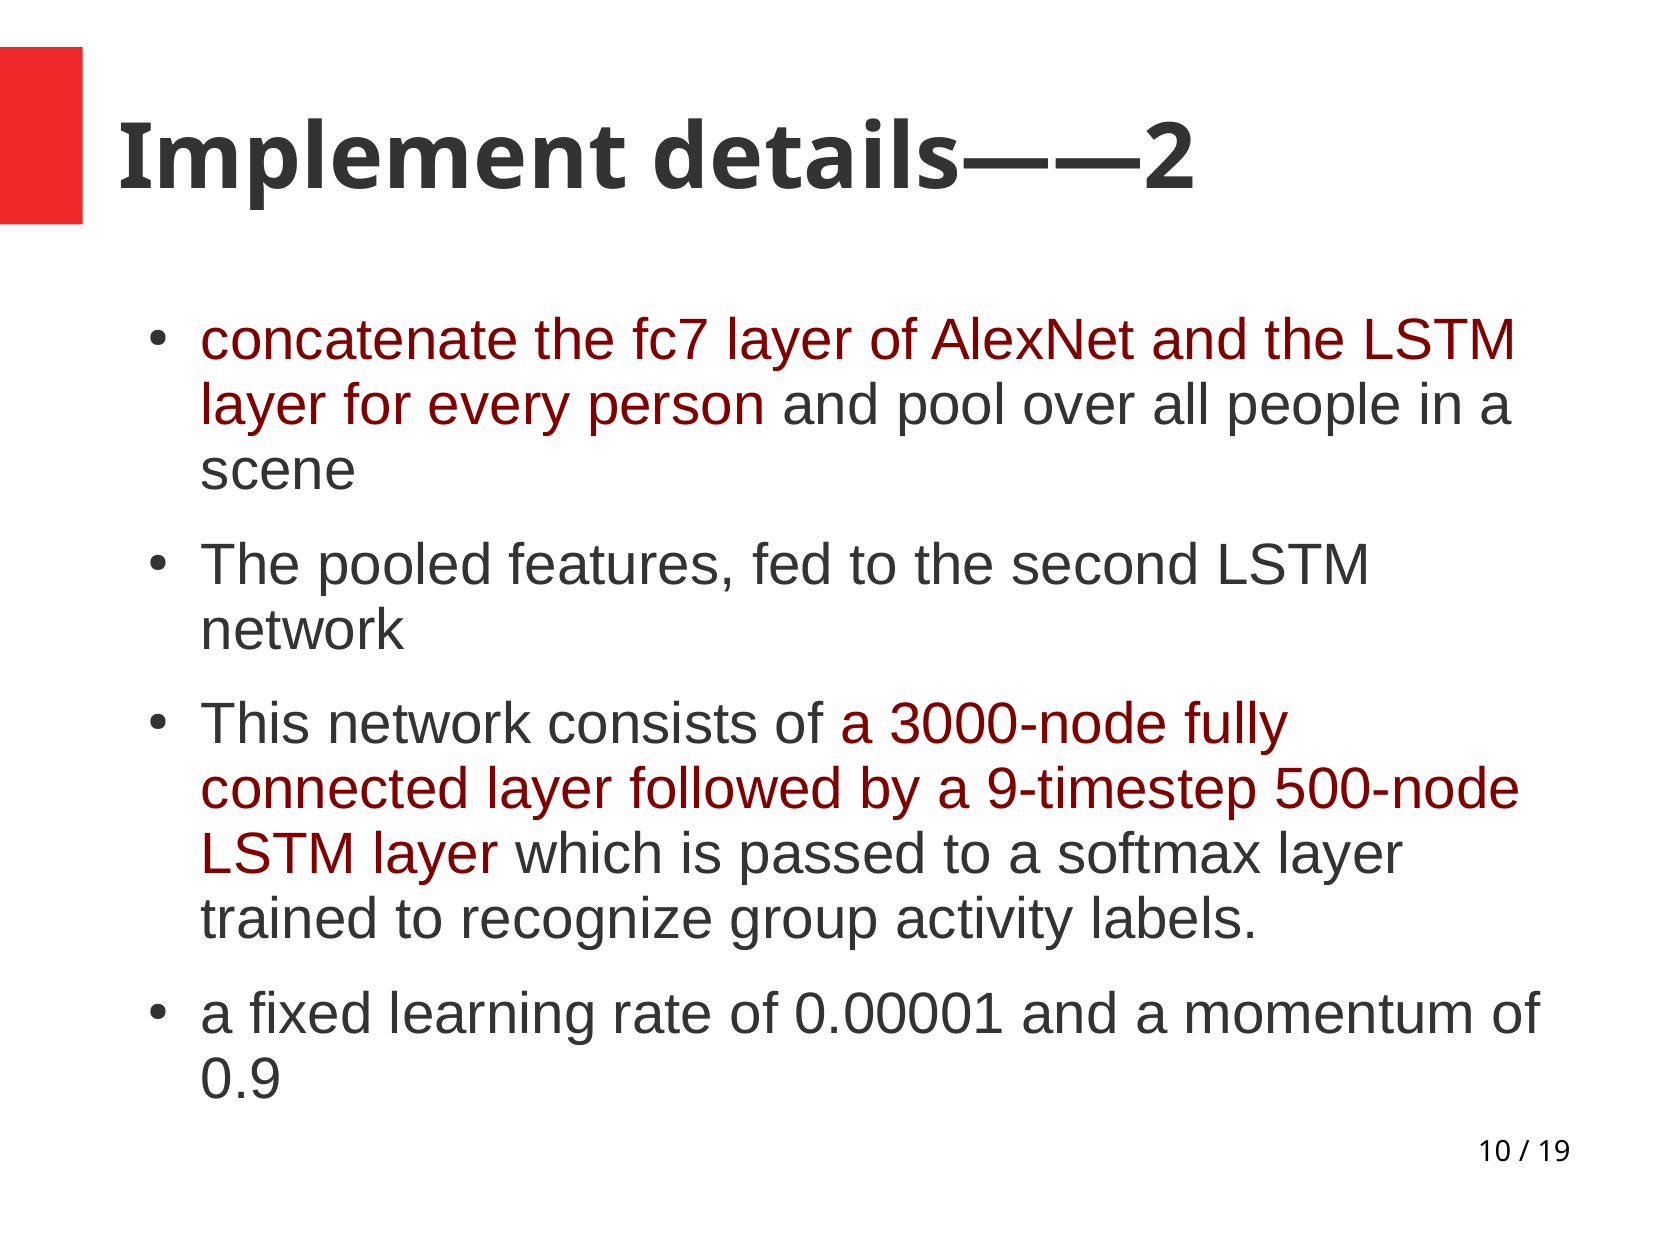

# Implement details——2
concatenate the fc7 layer of AlexNet and the LSTM layer for every person and pool over all people in a scene
The pooled features, fed to the second LSTM network
This network consists of a 3000-node fully connected layer followed by a 9-timestep 500-node LSTM layer which is passed to a softmax layer trained to recognize group activity labels.
a fixed learning rate of 0.00001 and a momentum of 0.9
10